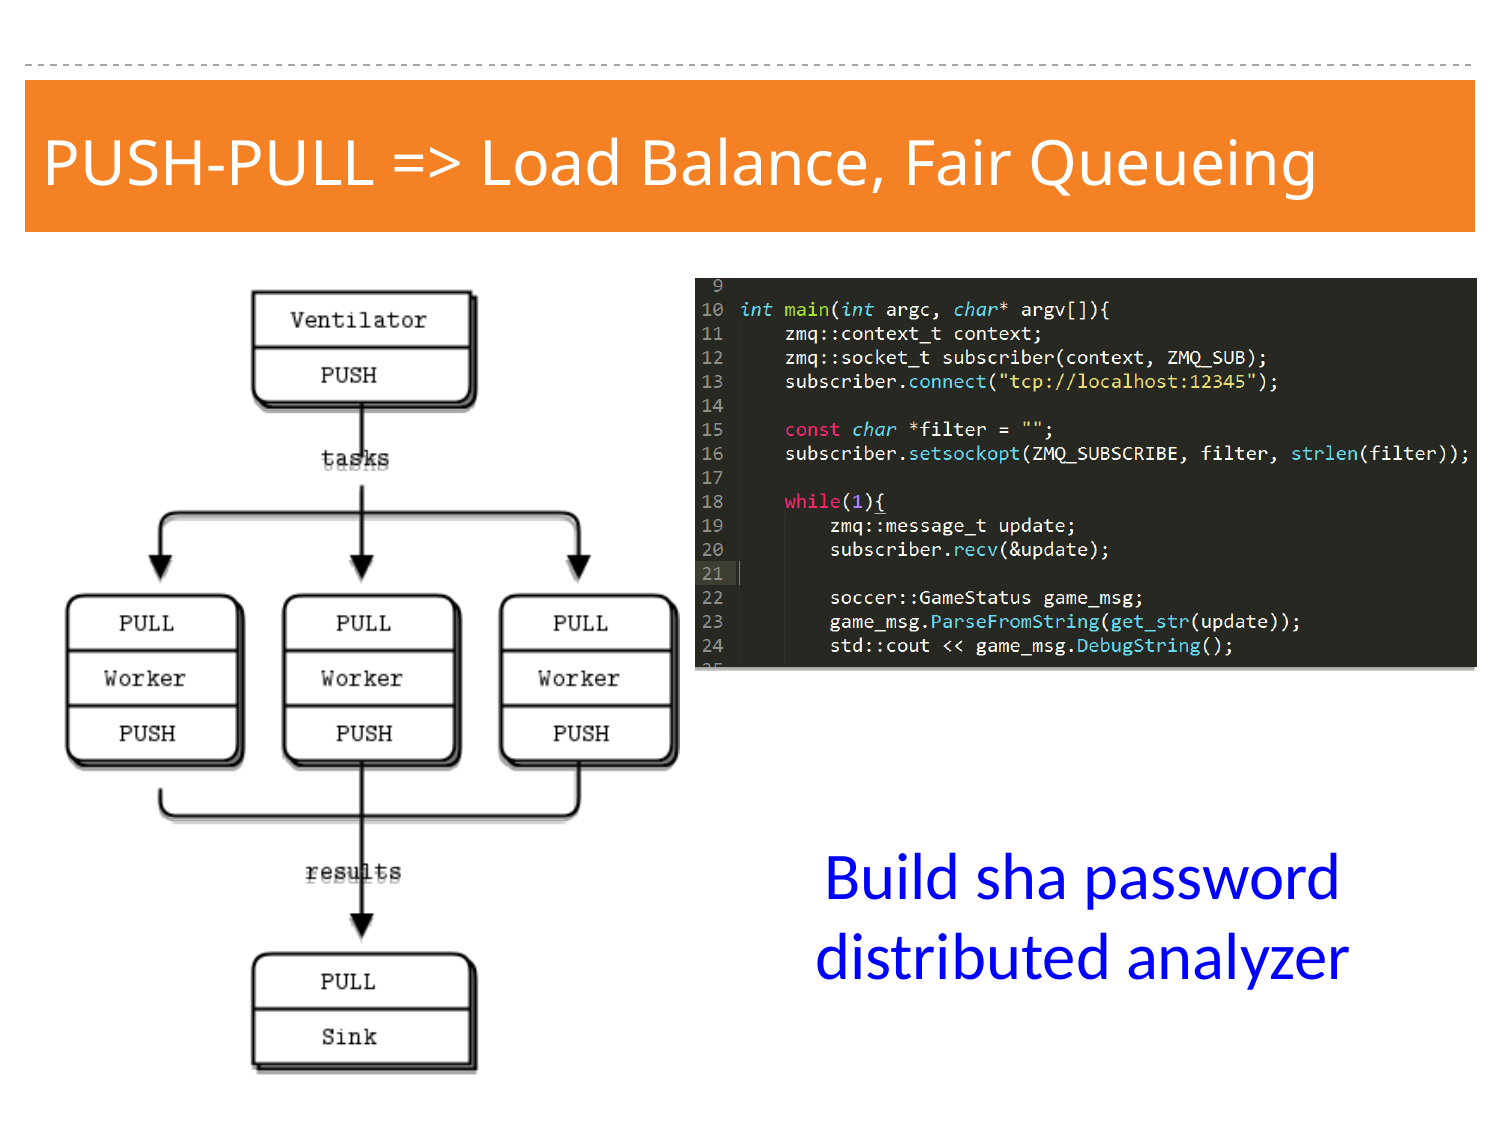

PUSH-PULL => Load Balance, Fair Queueing
Build sha password distributed analyzer